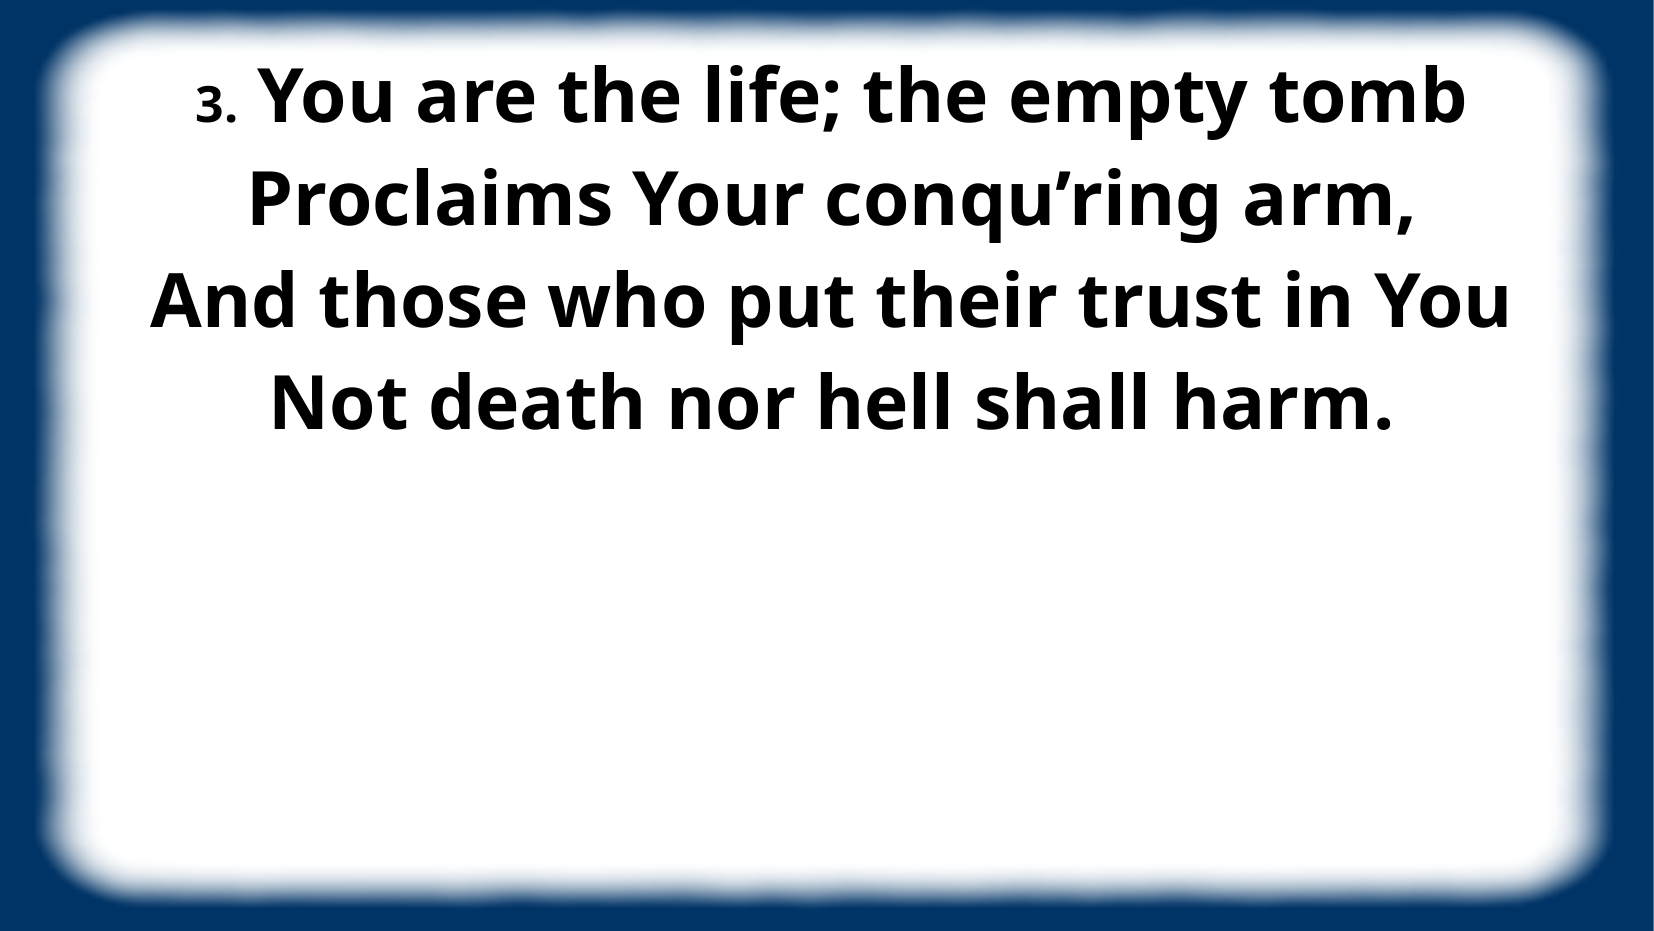

3. You are the life; the empty tomb
Proclaims Your conqu’ring arm,
And those who put their trust in You
Not death nor hell shall harm.